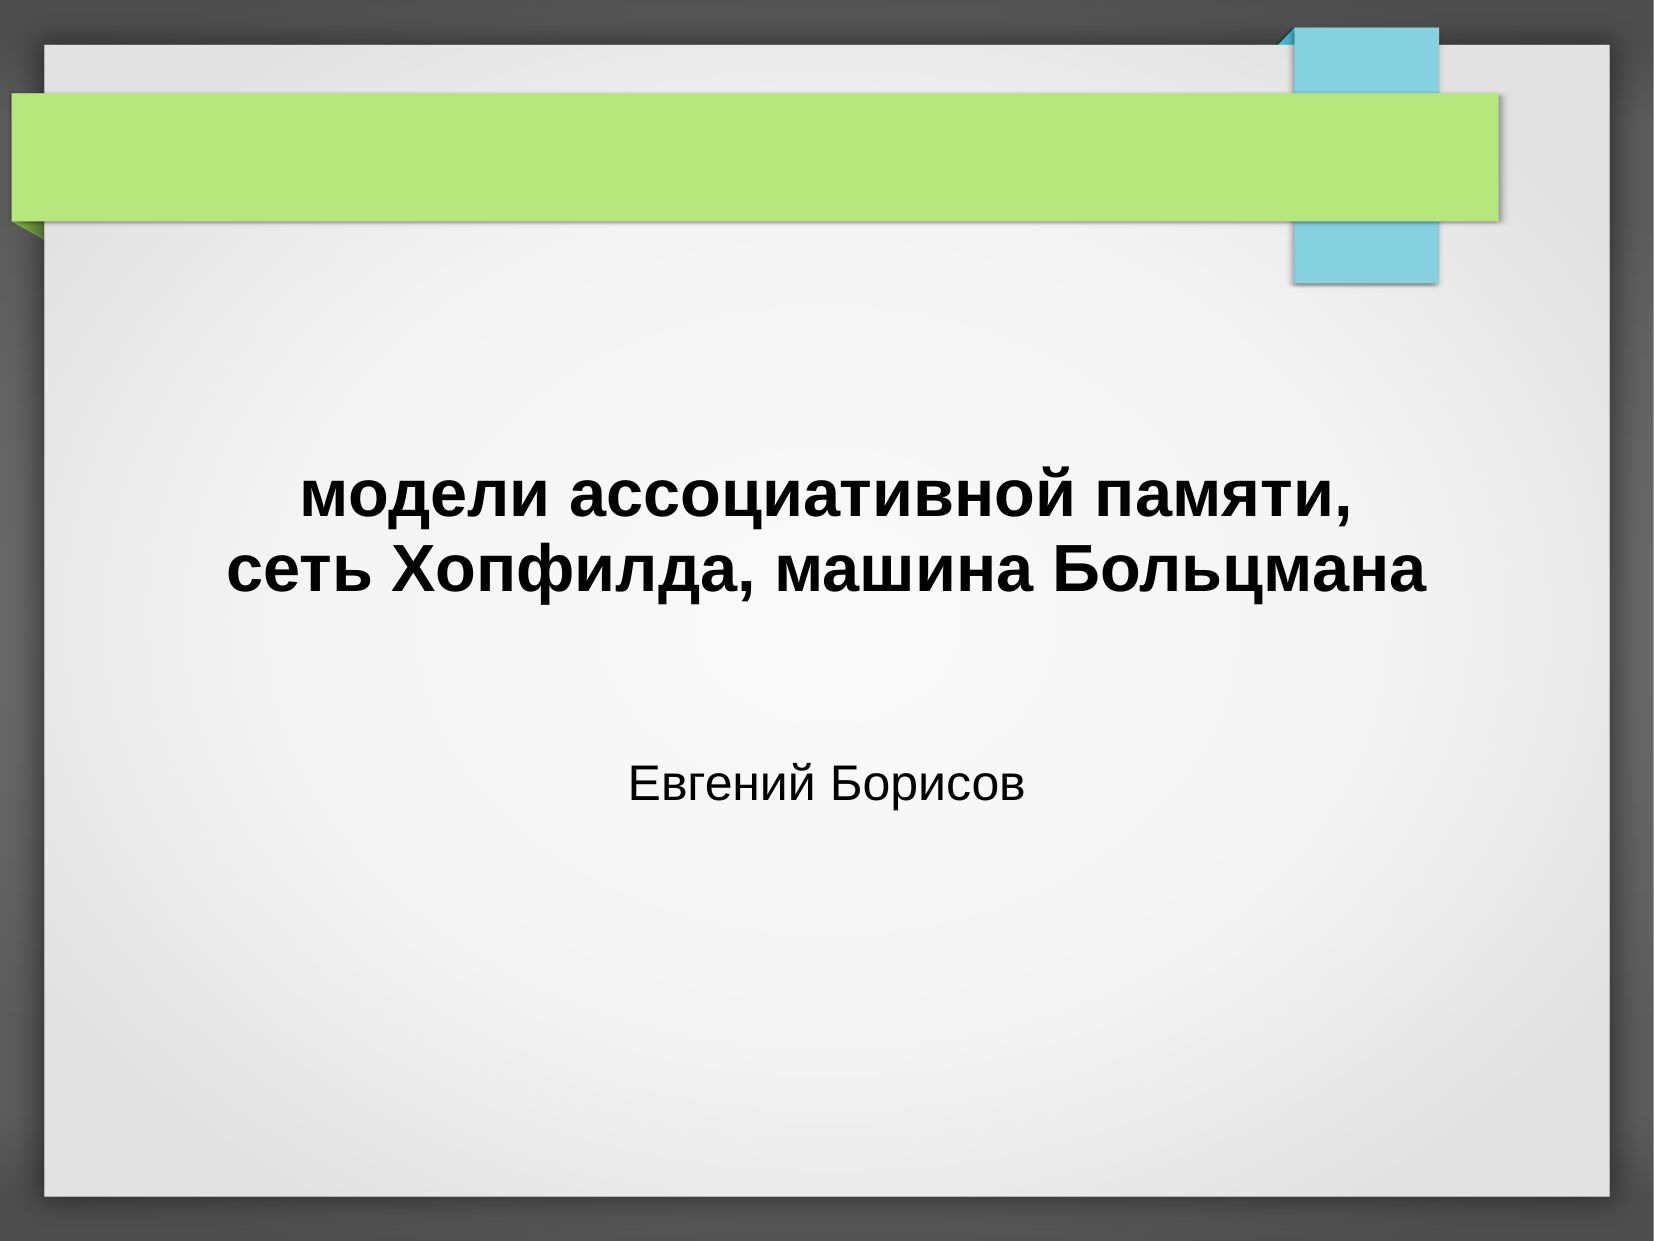

# модели ассоциативной памяти, сеть Хопфилда, машина Больцмана
Евгений Борисов